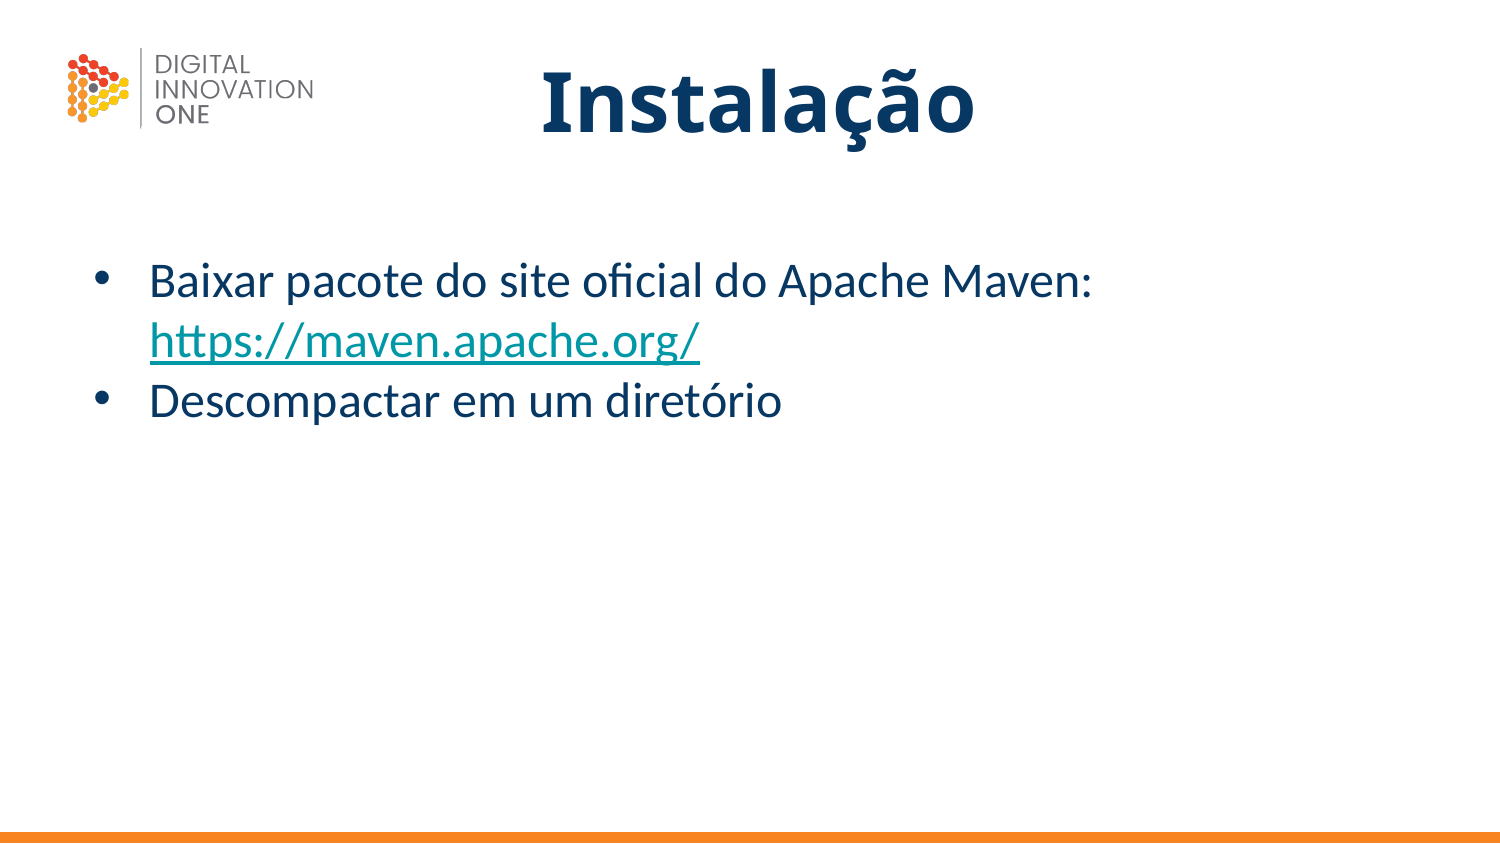

# Instalação
Baixar pacote do site oficial do Apache Maven: https://maven.apache.org/
Descompactar em um diretório